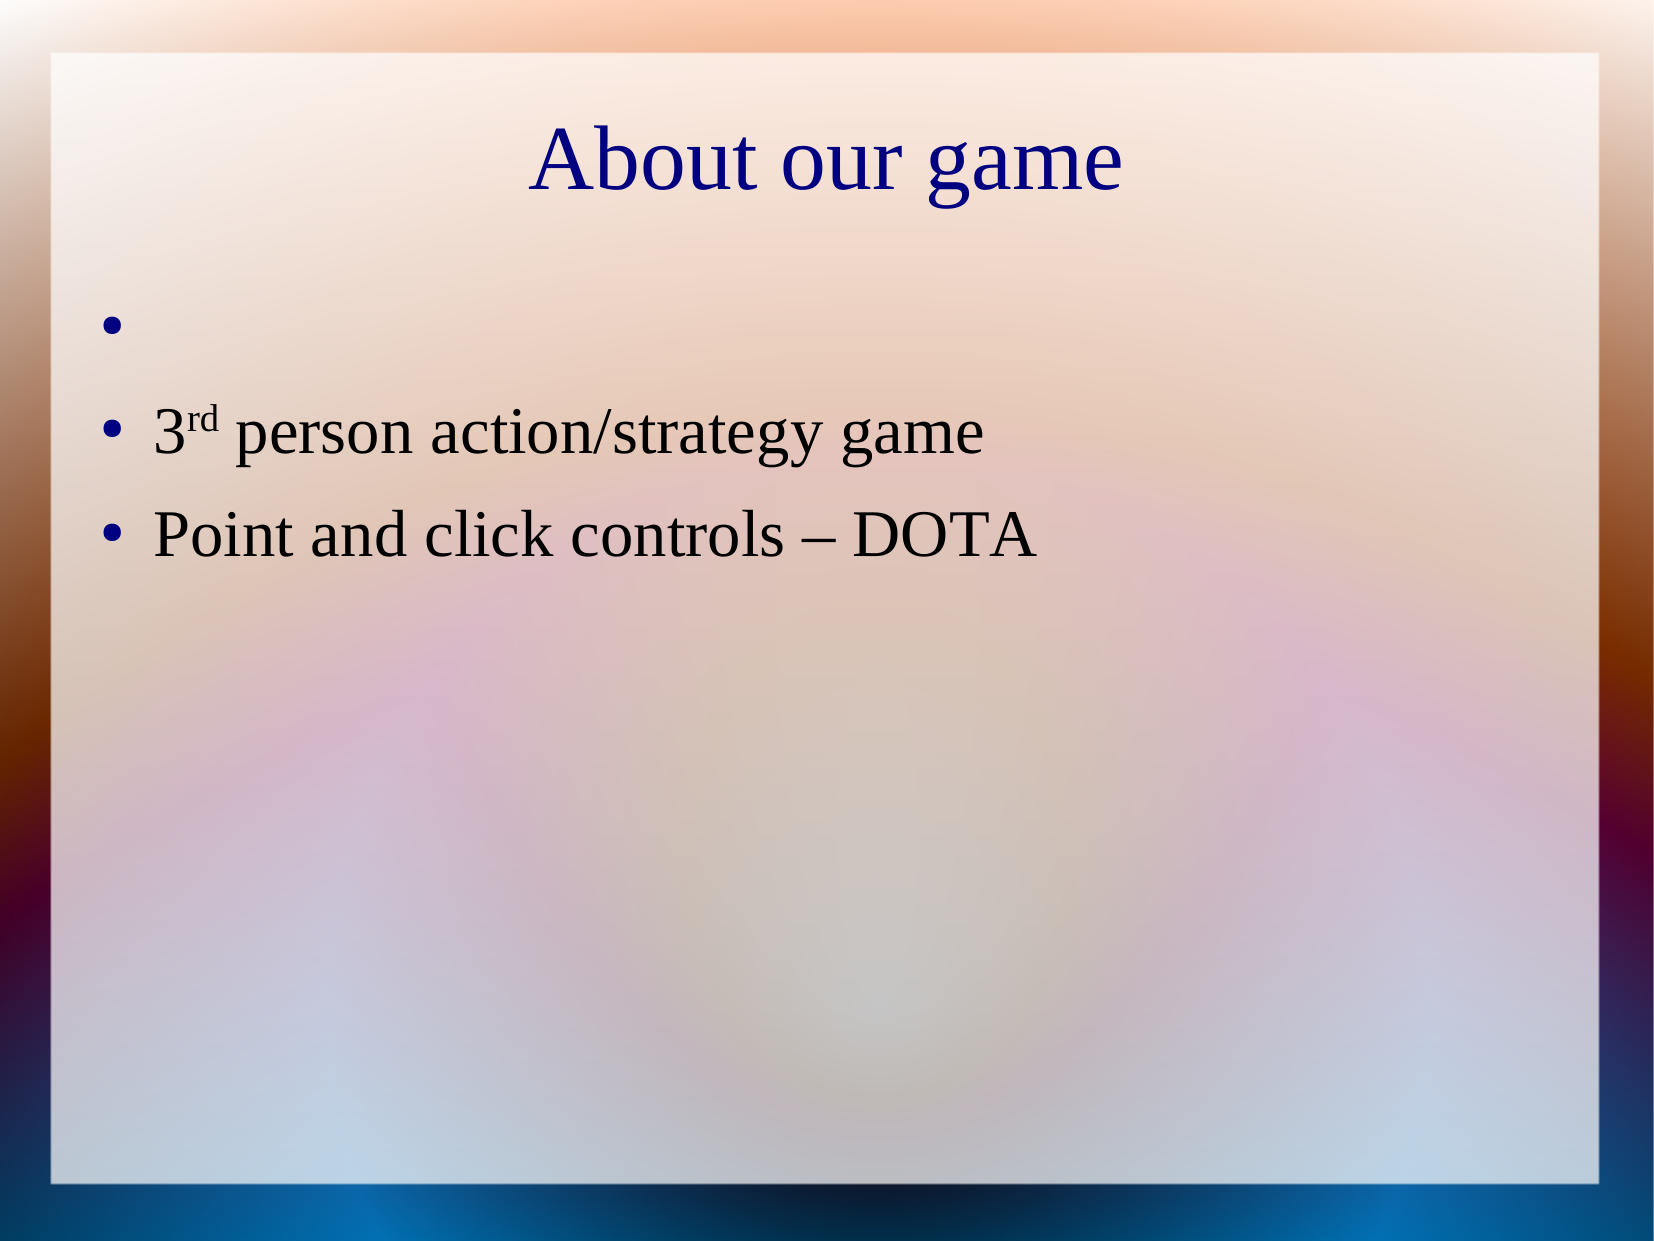

# About our game
3rd person action/strategy game
Point and click controls – DOTA